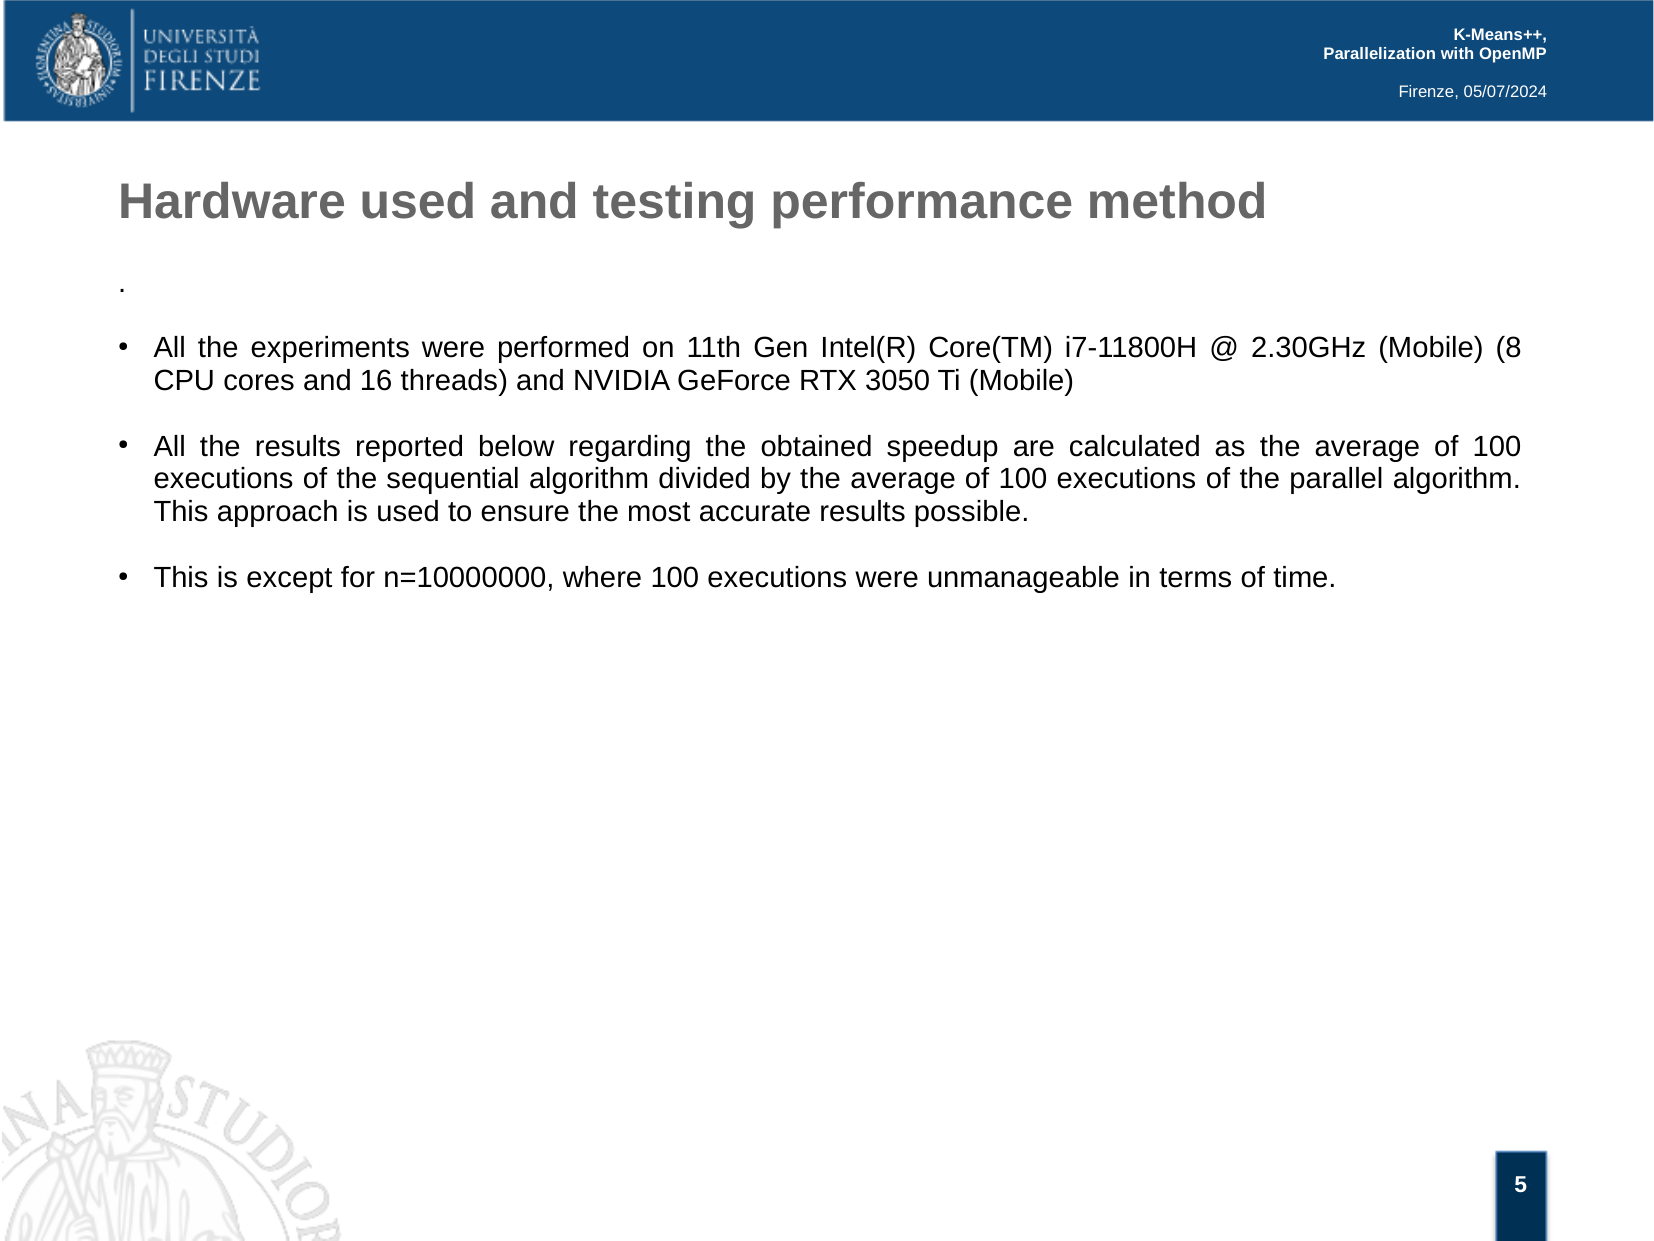

K-Means++,
Parallelization with OpenMP
Firenze, 05/07/2024
Hardware used and testing performance method
.​
All the experiments were performed on 11th Gen Intel(R) Core(TM) i7-11800H @ 2.30GHz (Mobile) (8 CPU cores and 16 threads) and NVIDIA GeForce RTX 3050 Ti (Mobile)
All the results reported below regarding the obtained speedup are calculated as the average of 100 executions of the sequential algorithm divided by the average of 100 executions of the parallel algorithm. This approach is used to ensure the most accurate results possible.​
This is except for n=10000000, where 100 executions were unmanageable in terms of time.​
​
​
5